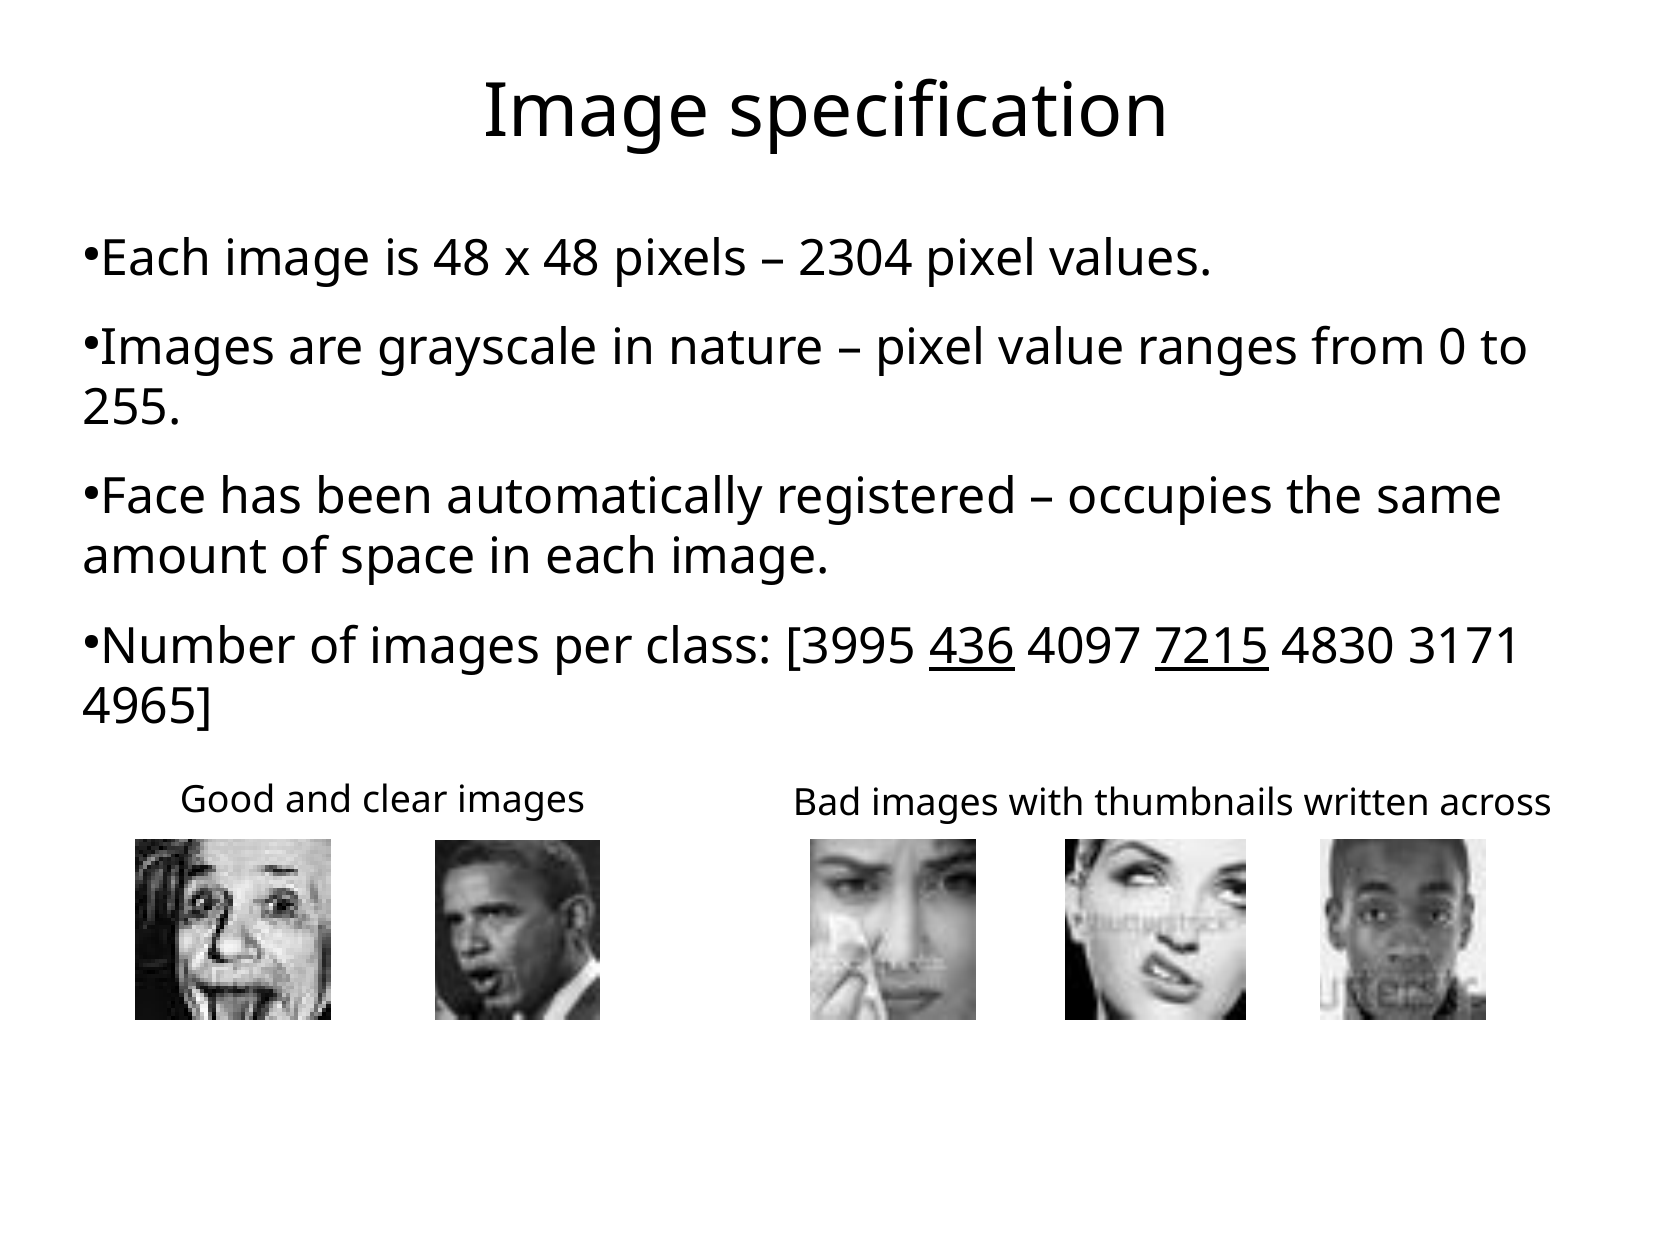

# Image specification
Each image is 48 x 48 pixels – 2304 pixel values.
Images are grayscale in nature – pixel value ranges from 0 to 255.
Face has been automatically registered – occupies the same amount of space in each image.
Number of images per class: [3995 436 4097 7215 4830 3171 4965]
Good and clear images
Bad images with thumbnails written across